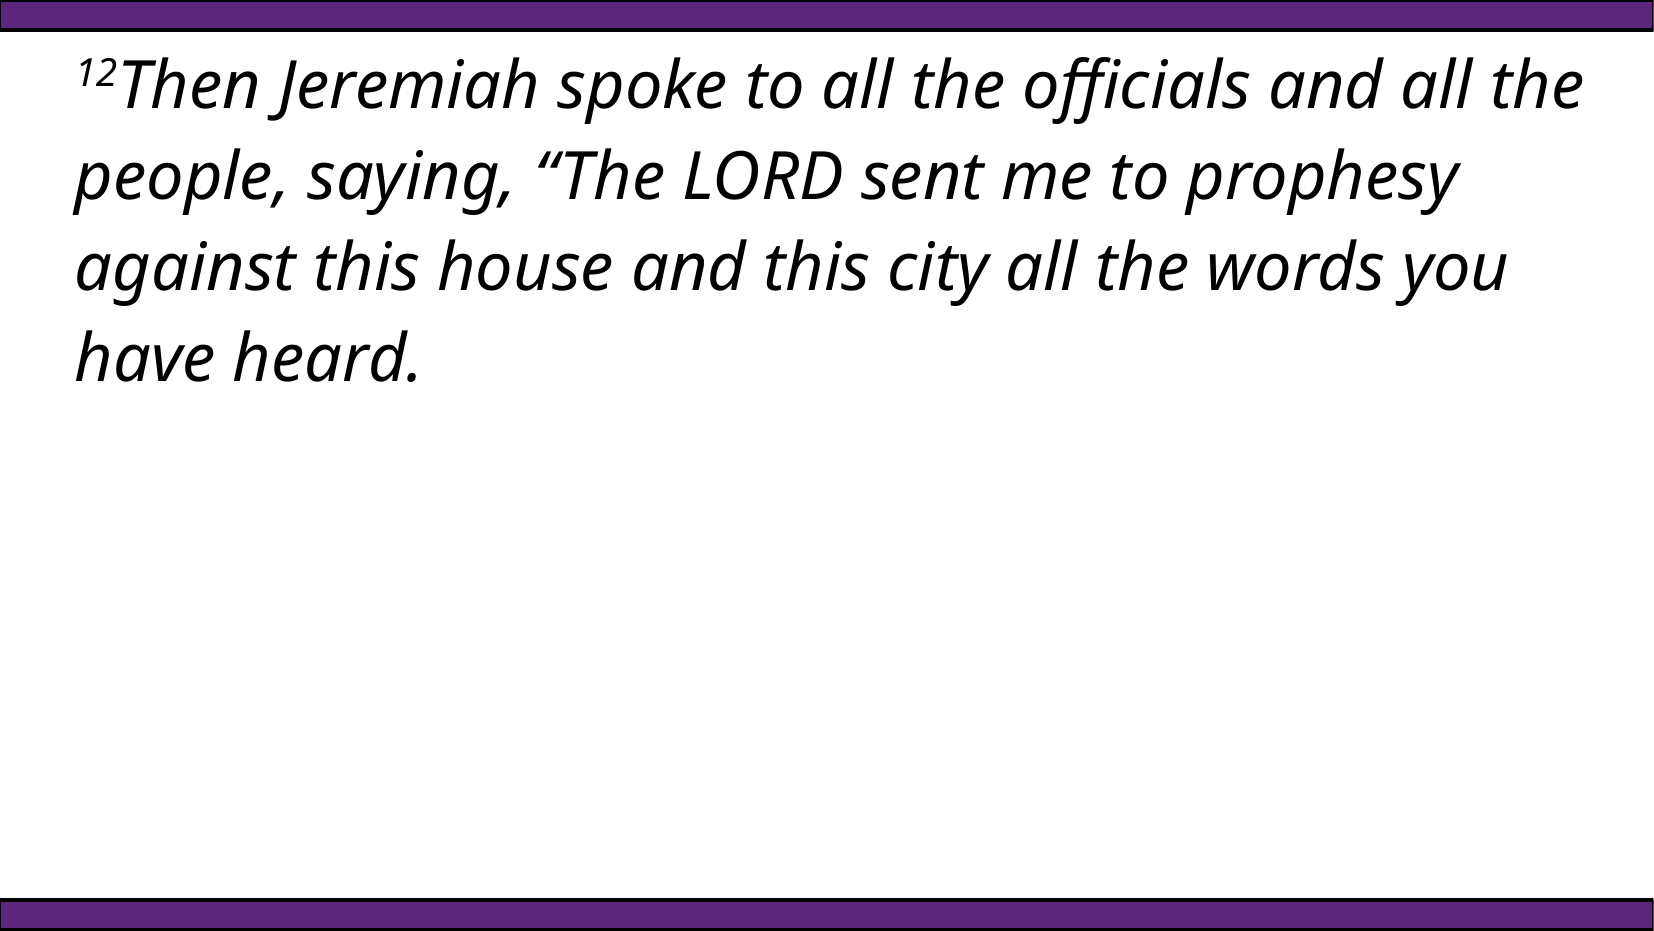

12Then Jeremiah spoke to all the officials and all the people, saying, “The LORD sent me to prophesy against this house and this city all the words you have heard.